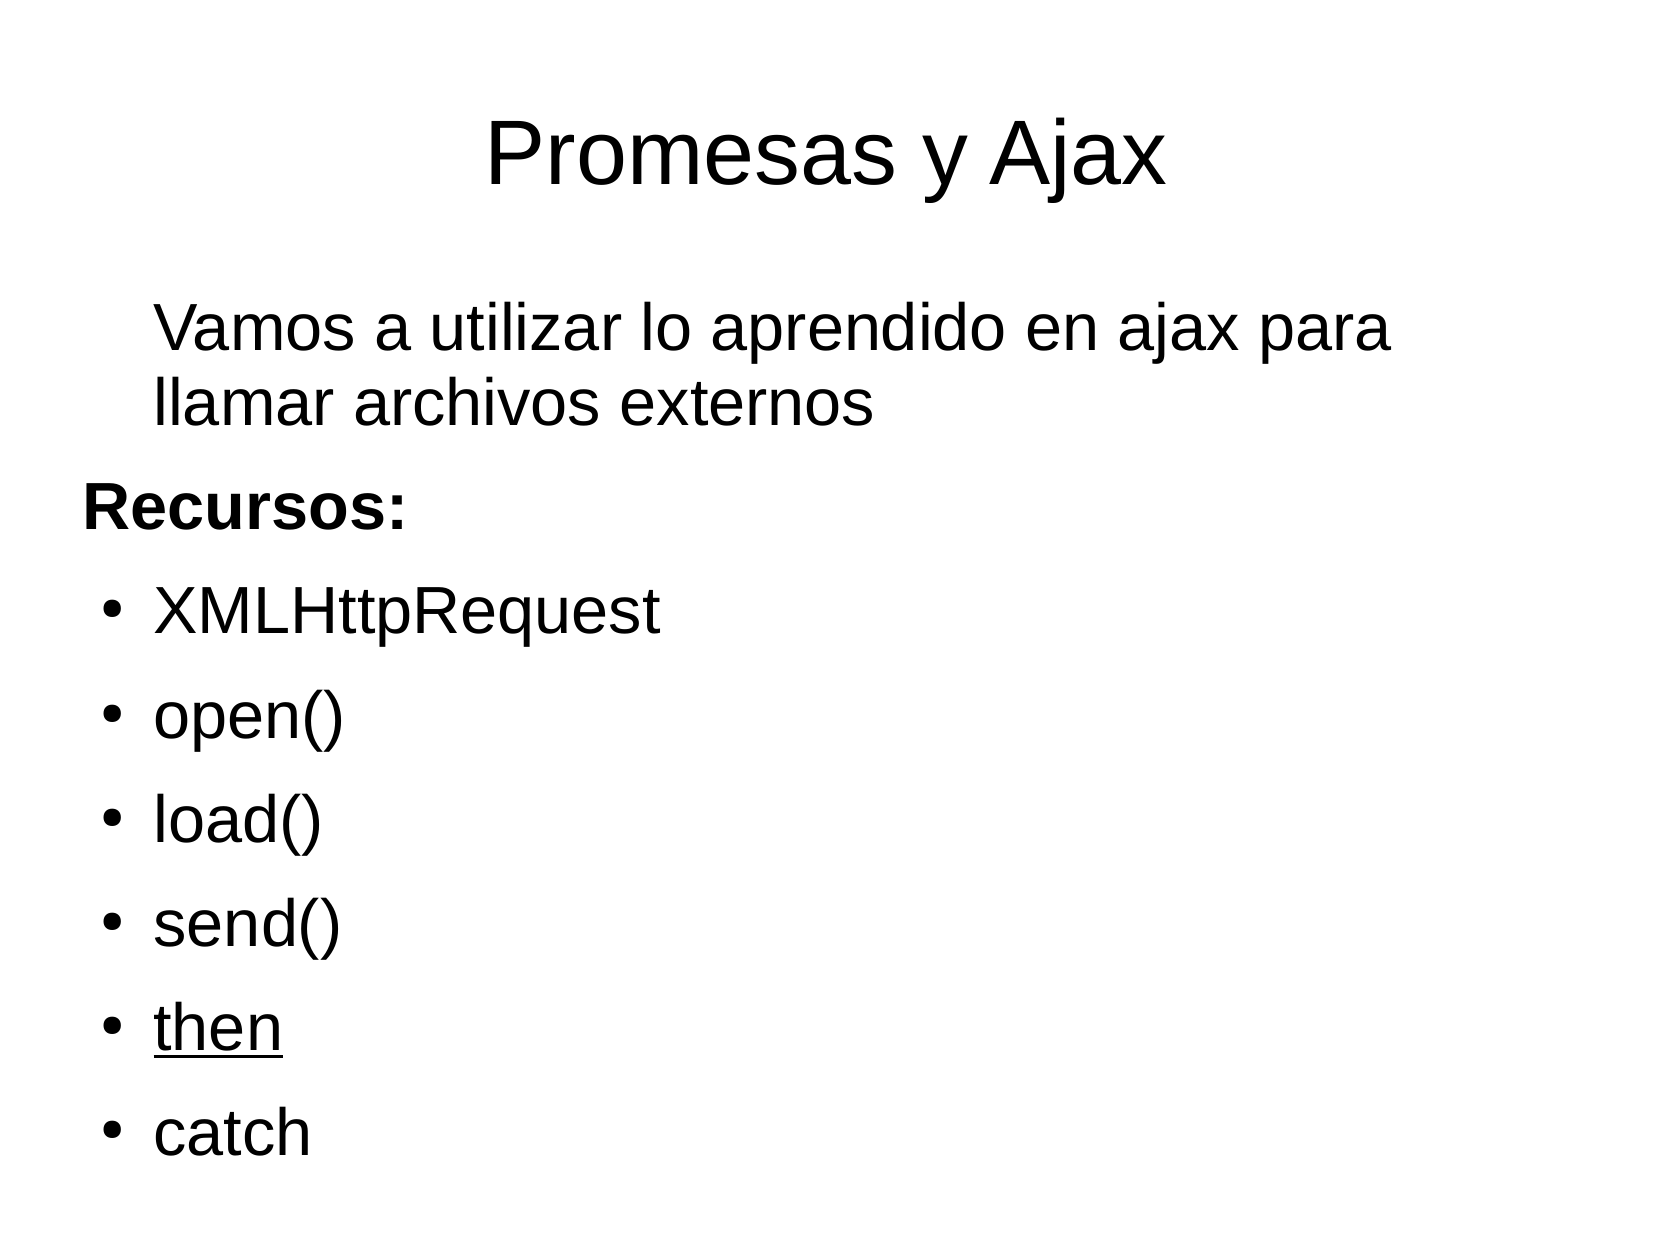

# Promesas y Ajax
Vamos a utilizar lo aprendido en ajax para llamar archivos externos
Recursos:
XMLHttpRequest
open()
load()
send()
then
catch